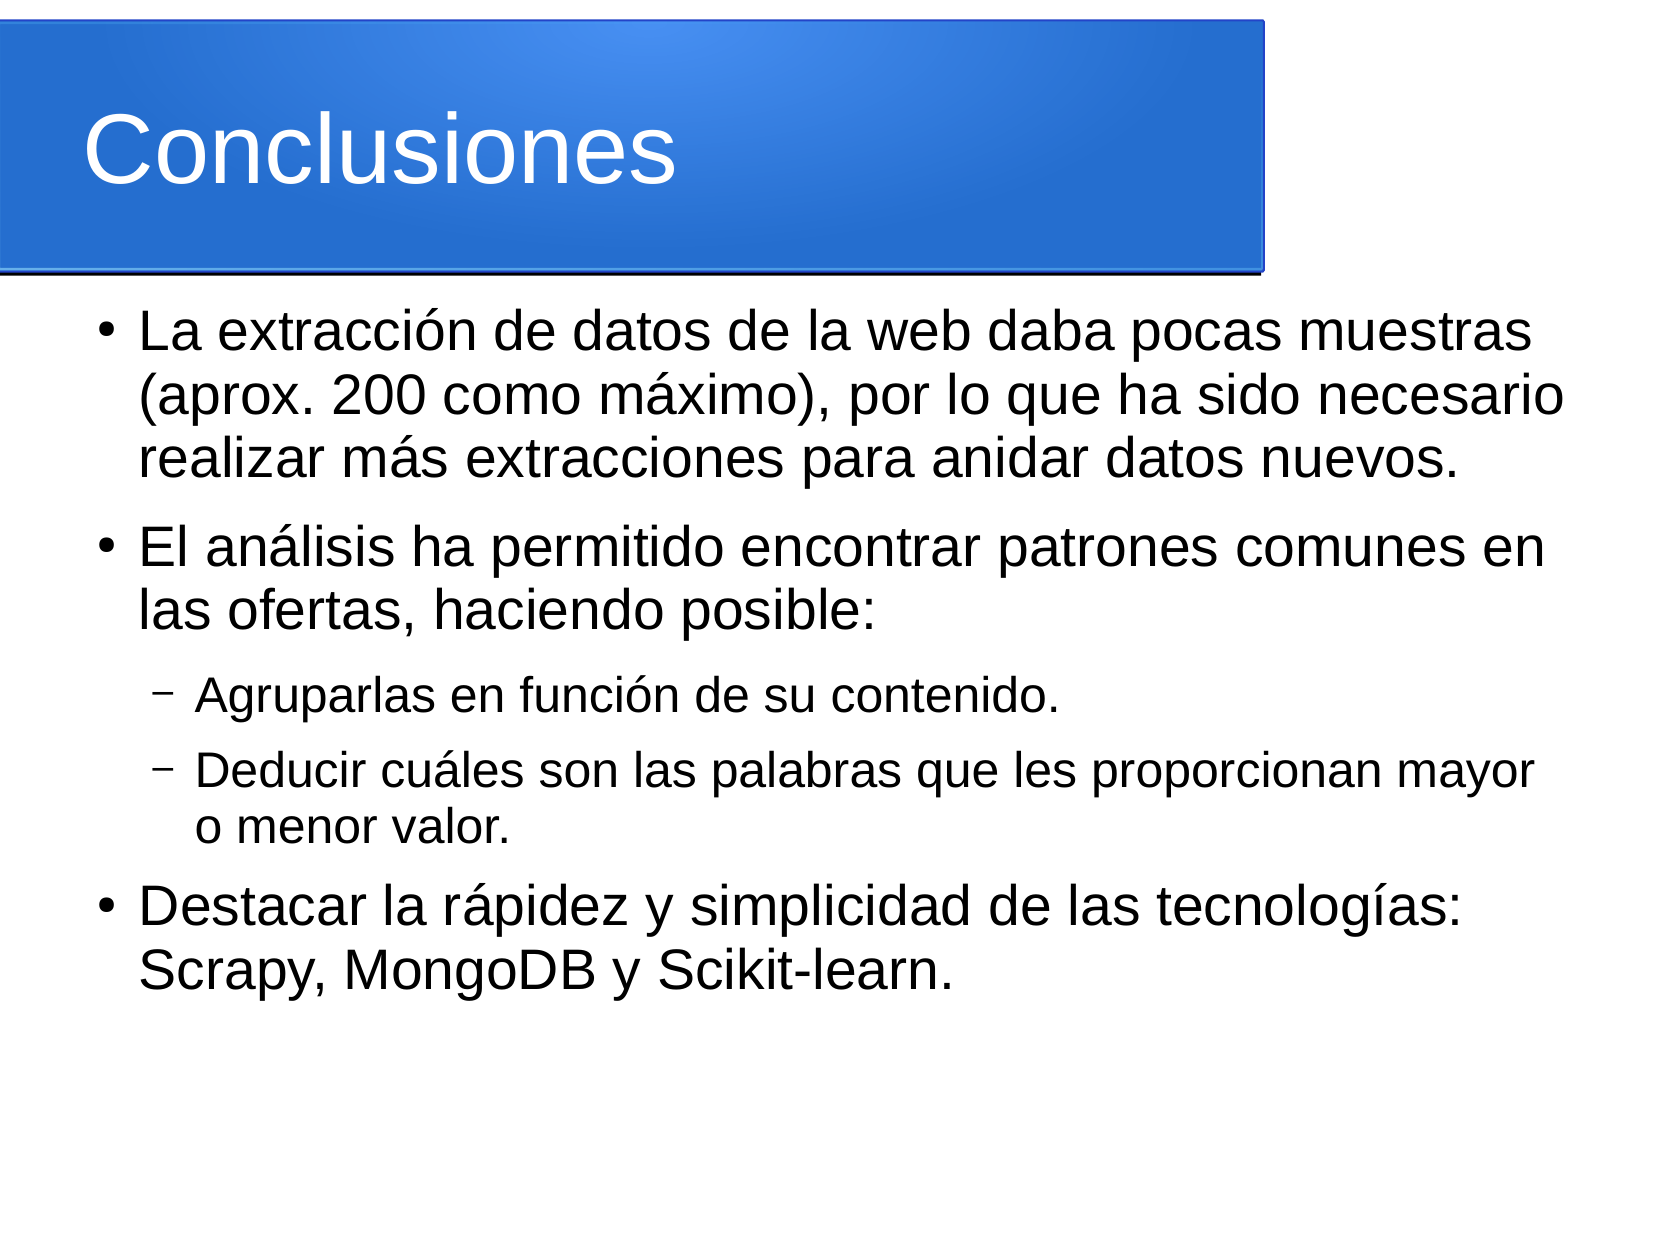

# Conclusiones
La extracción de datos de la web daba pocas muestras (aprox. 200 como máximo), por lo que ha sido necesario realizar más extracciones para anidar datos nuevos.
El análisis ha permitido encontrar patrones comunes en las ofertas, haciendo posible:
Agruparlas en función de su contenido.
Deducir cuáles son las palabras que les proporcionan mayor o menor valor.
Destacar la rápidez y simplicidad de las tecnologías: Scrapy, MongoDB y Scikit-learn.